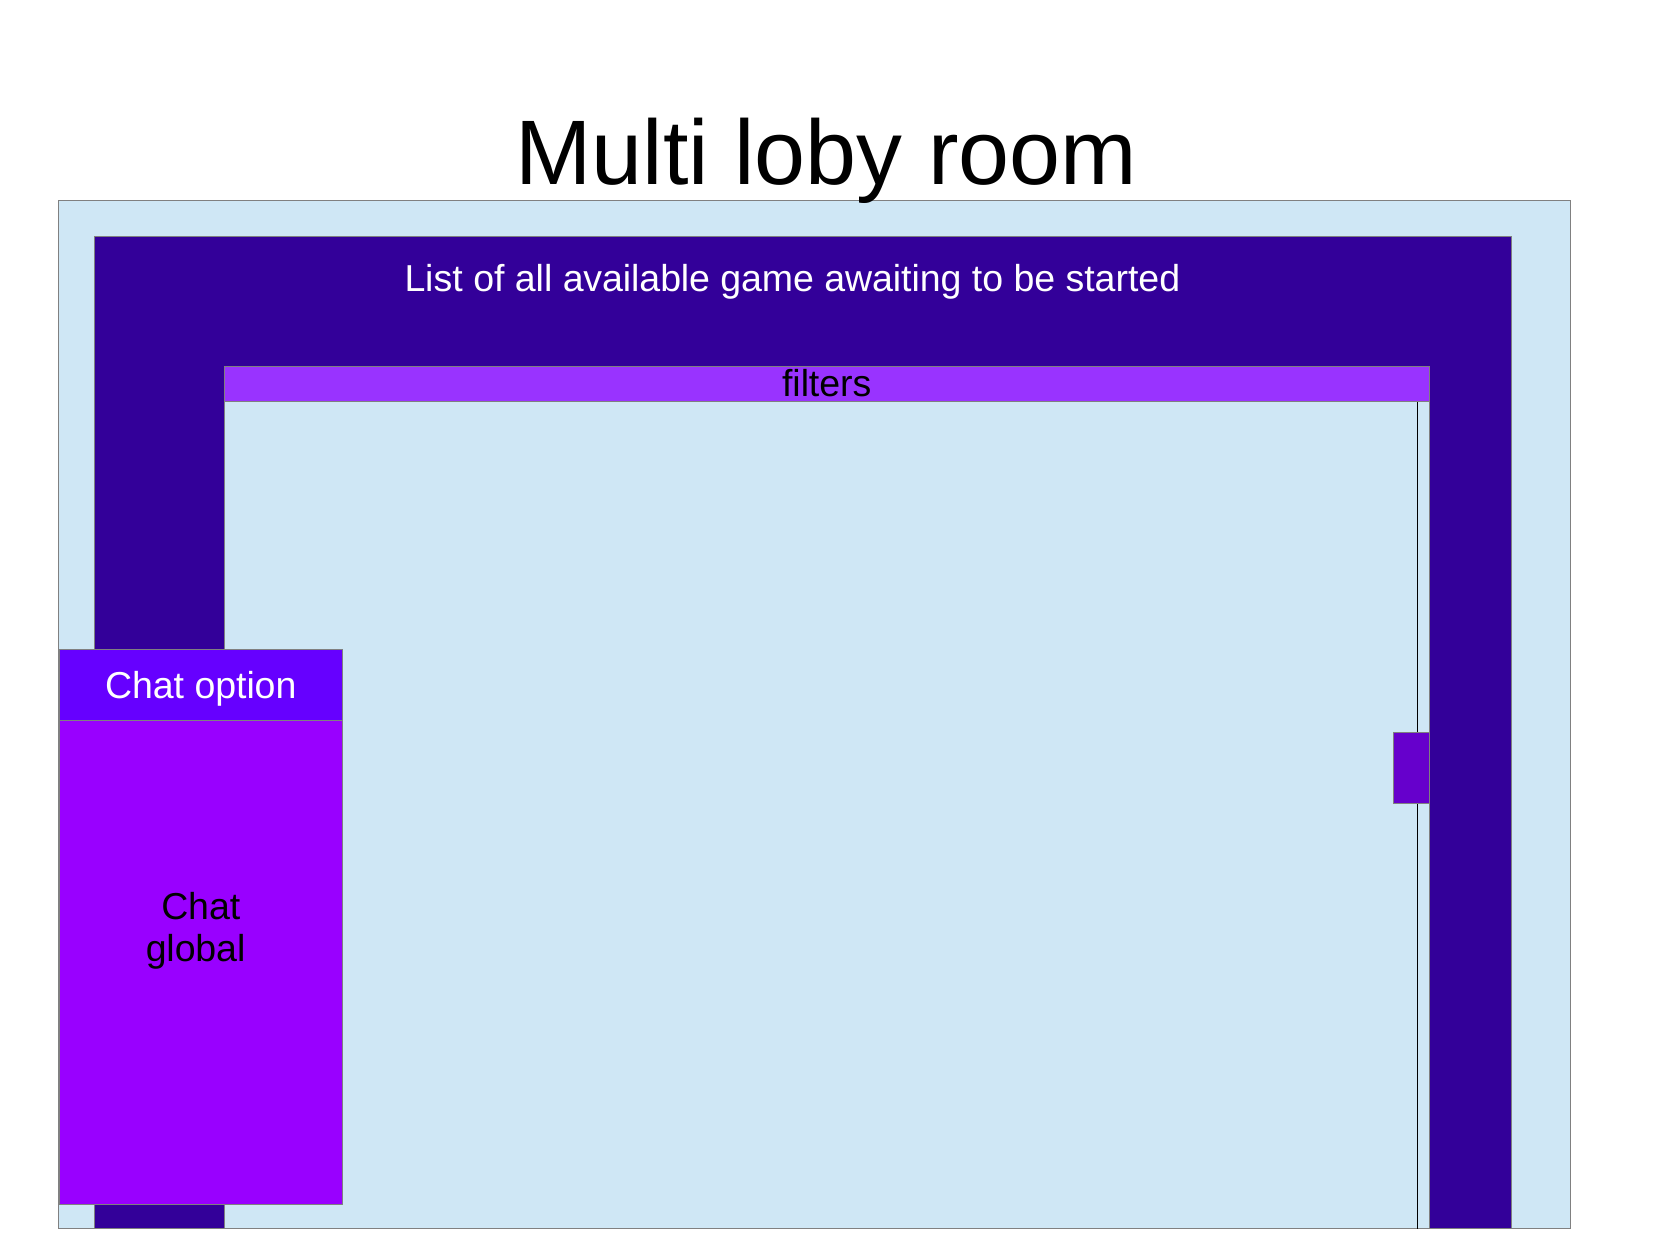

# Multi loby room
List of all available game awaiting to be started
filters
Chat
global
Chat option